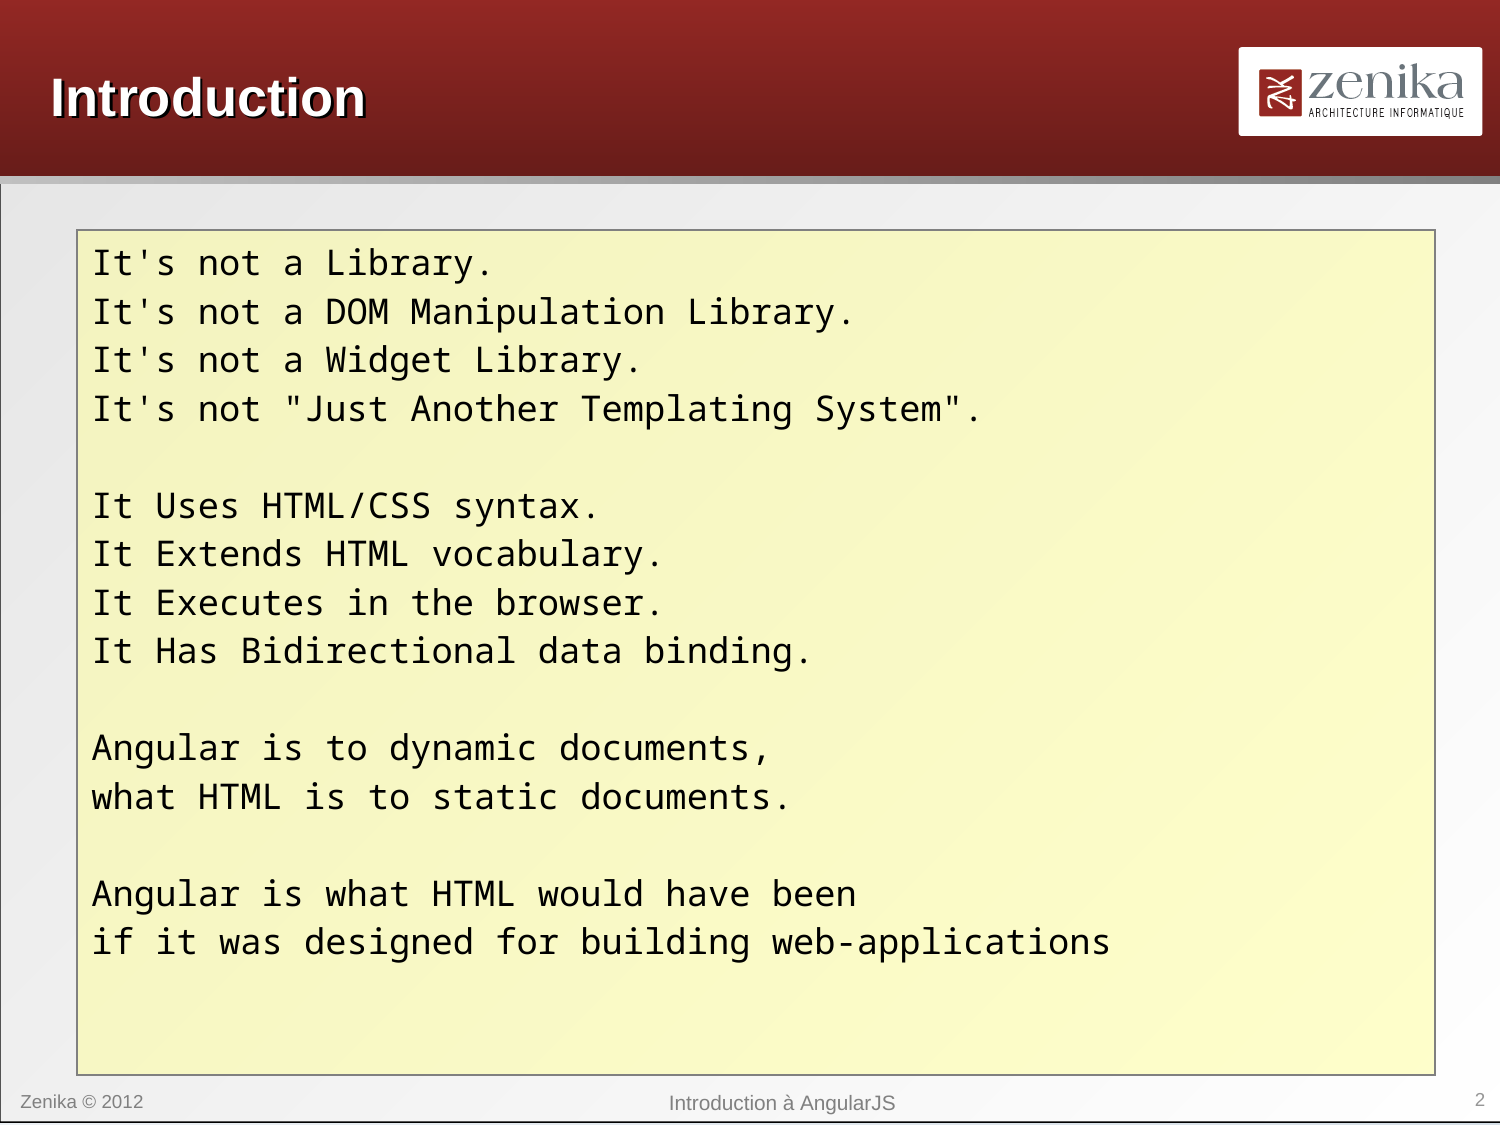

# Introduction
It's not a Library.
It's not a DOM Manipulation Library.
It's not a Widget Library.
It's not "Just Another Templating System".
It Uses HTML/CSS syntax.
It Extends HTML vocabulary.
It Executes in the browser.
It Has Bidirectional data binding.
Angular is to dynamic documents,
what HTML is to static documents.
Angular is what HTML would have been
if it was designed for building web-applications